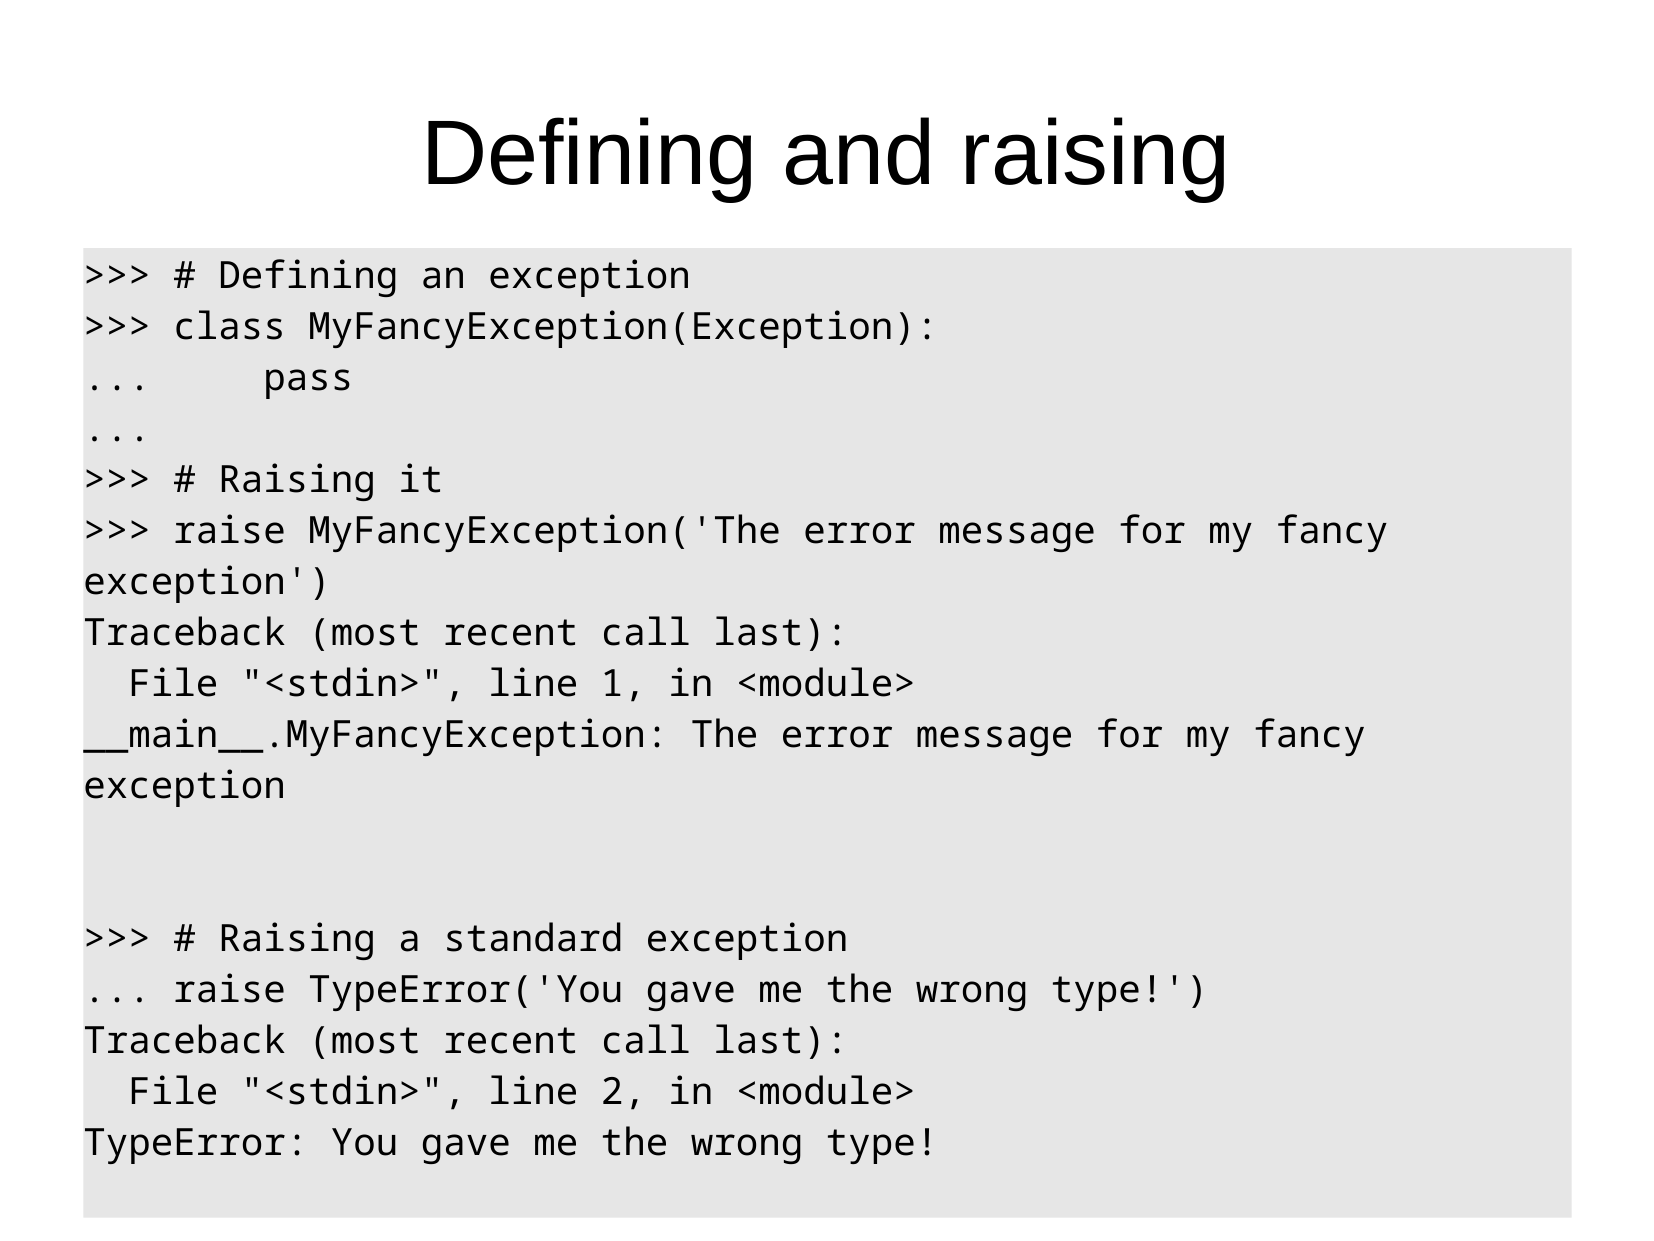

# Defining and raising
>>> # Defining an exception
>>> class MyFancyException(Exception):
... pass
...
>>> # Raising it
>>> raise MyFancyException('The error message for my fancy exception')
Traceback (most recent call last):
 File "<stdin>", line 1, in <module>
__main__.MyFancyException: The error message for my fancy exception
>>> # Raising a standard exception
... raise TypeError('You gave me the wrong type!')
Traceback (most recent call last):
 File "<stdin>", line 2, in <module>
TypeError: You gave me the wrong type!